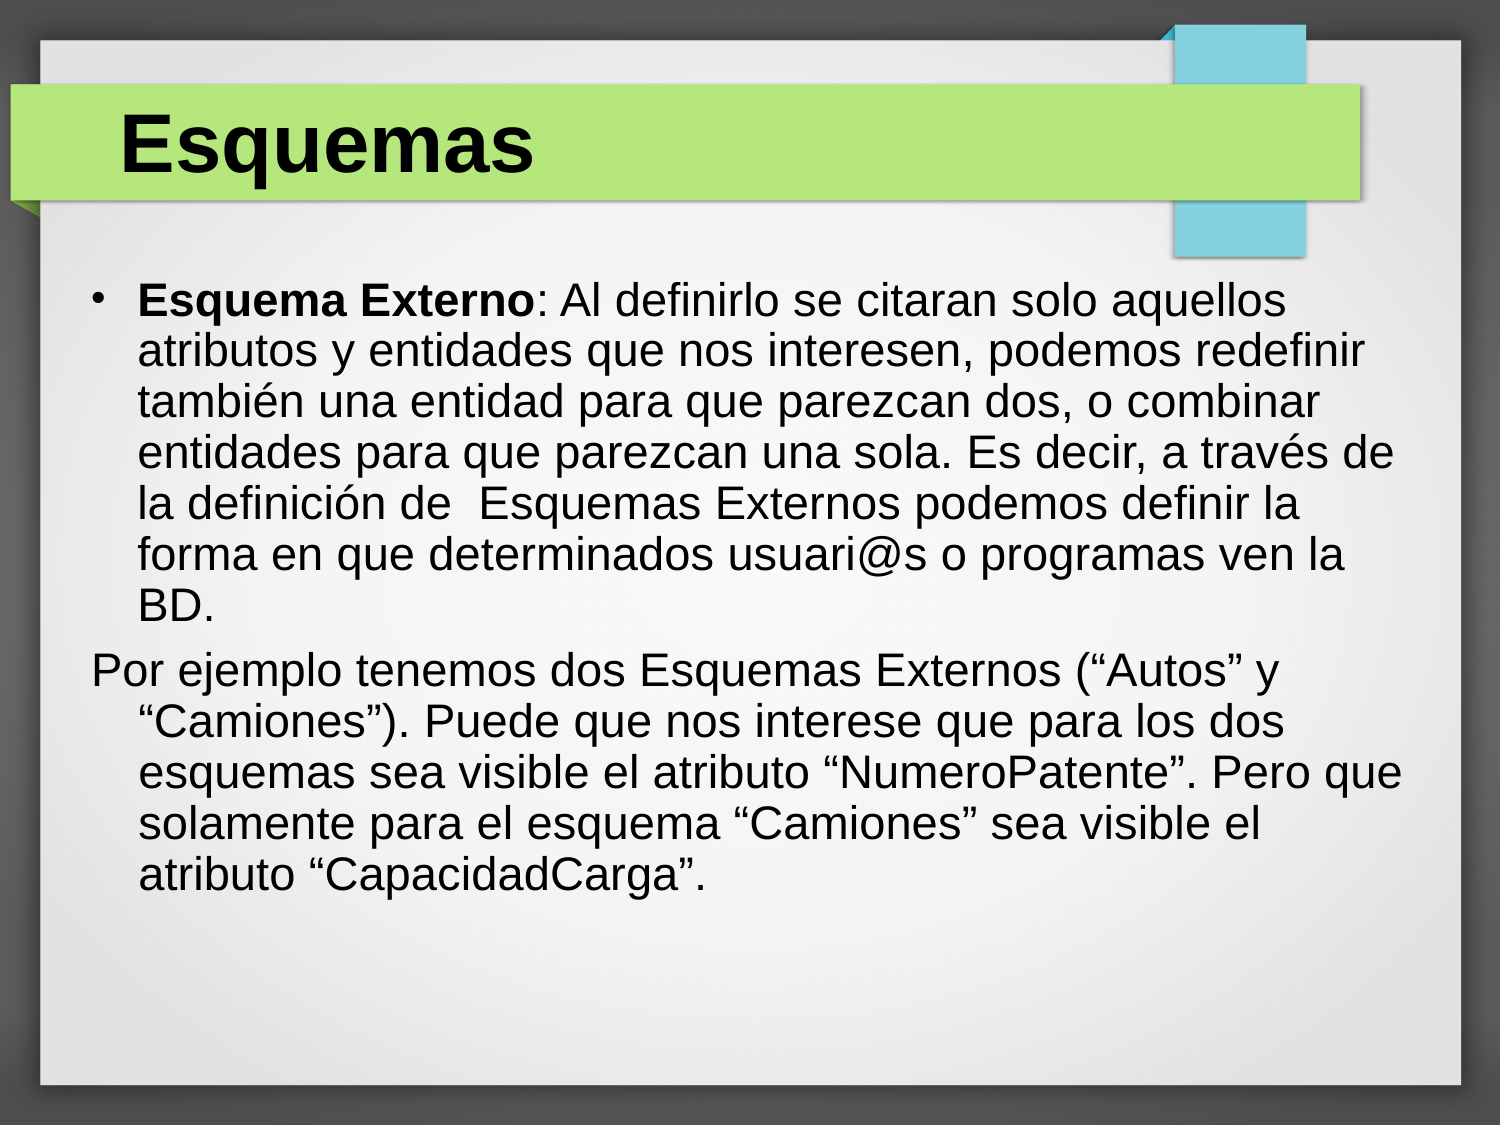

# Esquemas
Esquema Externo: Al definirlo se citaran solo aquellos atributos y entidades que nos interesen, podemos redefinir también una entidad para que parezcan dos, o combinar entidades para que parezcan una sola. Es decir, a través de la definición de Esquemas Externos podemos definir la forma en que determinados usuari@s o programas ven la BD.
Por ejemplo tenemos dos Esquemas Externos (“Autos” y “Camiones”). Puede que nos interese que para los dos esquemas sea visible el atributo “NumeroPatente”. Pero que solamente para el esquema “Camiones” sea visible el atributo “CapacidadCarga”.